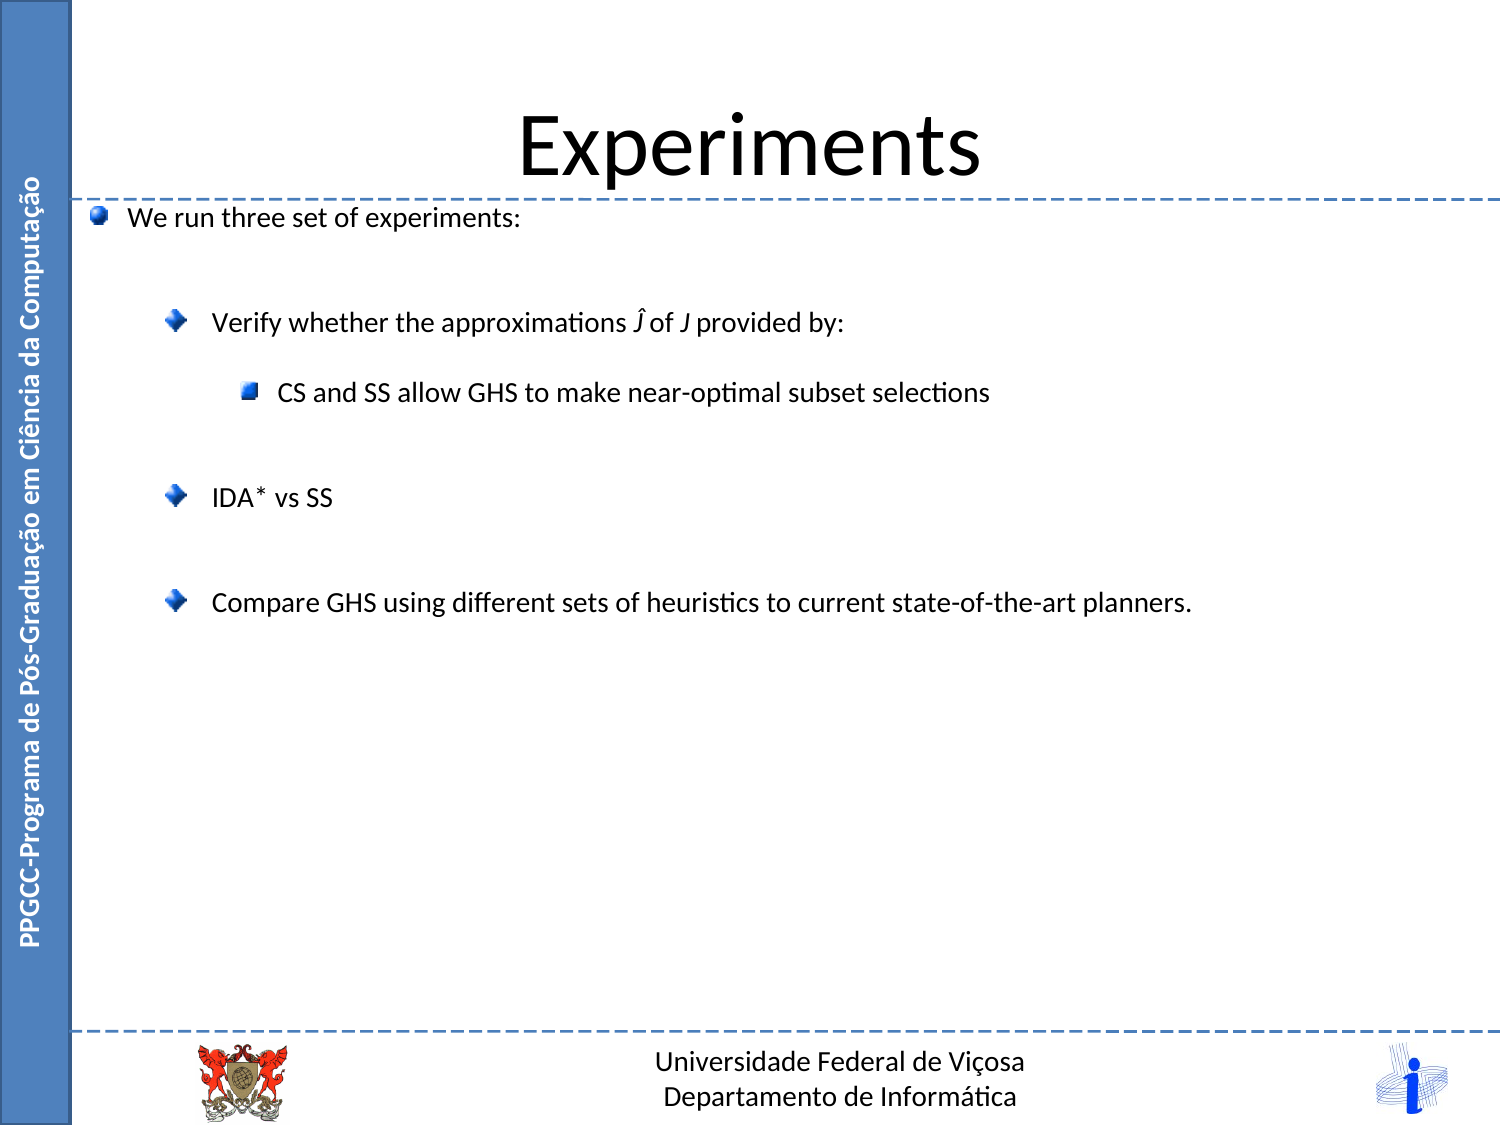

Experiments
 We run three set of experiments:
Verify whether the approximations Ĵ of J provided by:
CS and SS allow GHS to make near-optimal subset selections
IDA* vs SS
Compare GHS using different sets of heuristics to current state-of-the-art planners.
PPGCC-Programa de Pós-Graduação em Ciência da Computação
Universidade Federal de Viçosa
Departamento de Informática